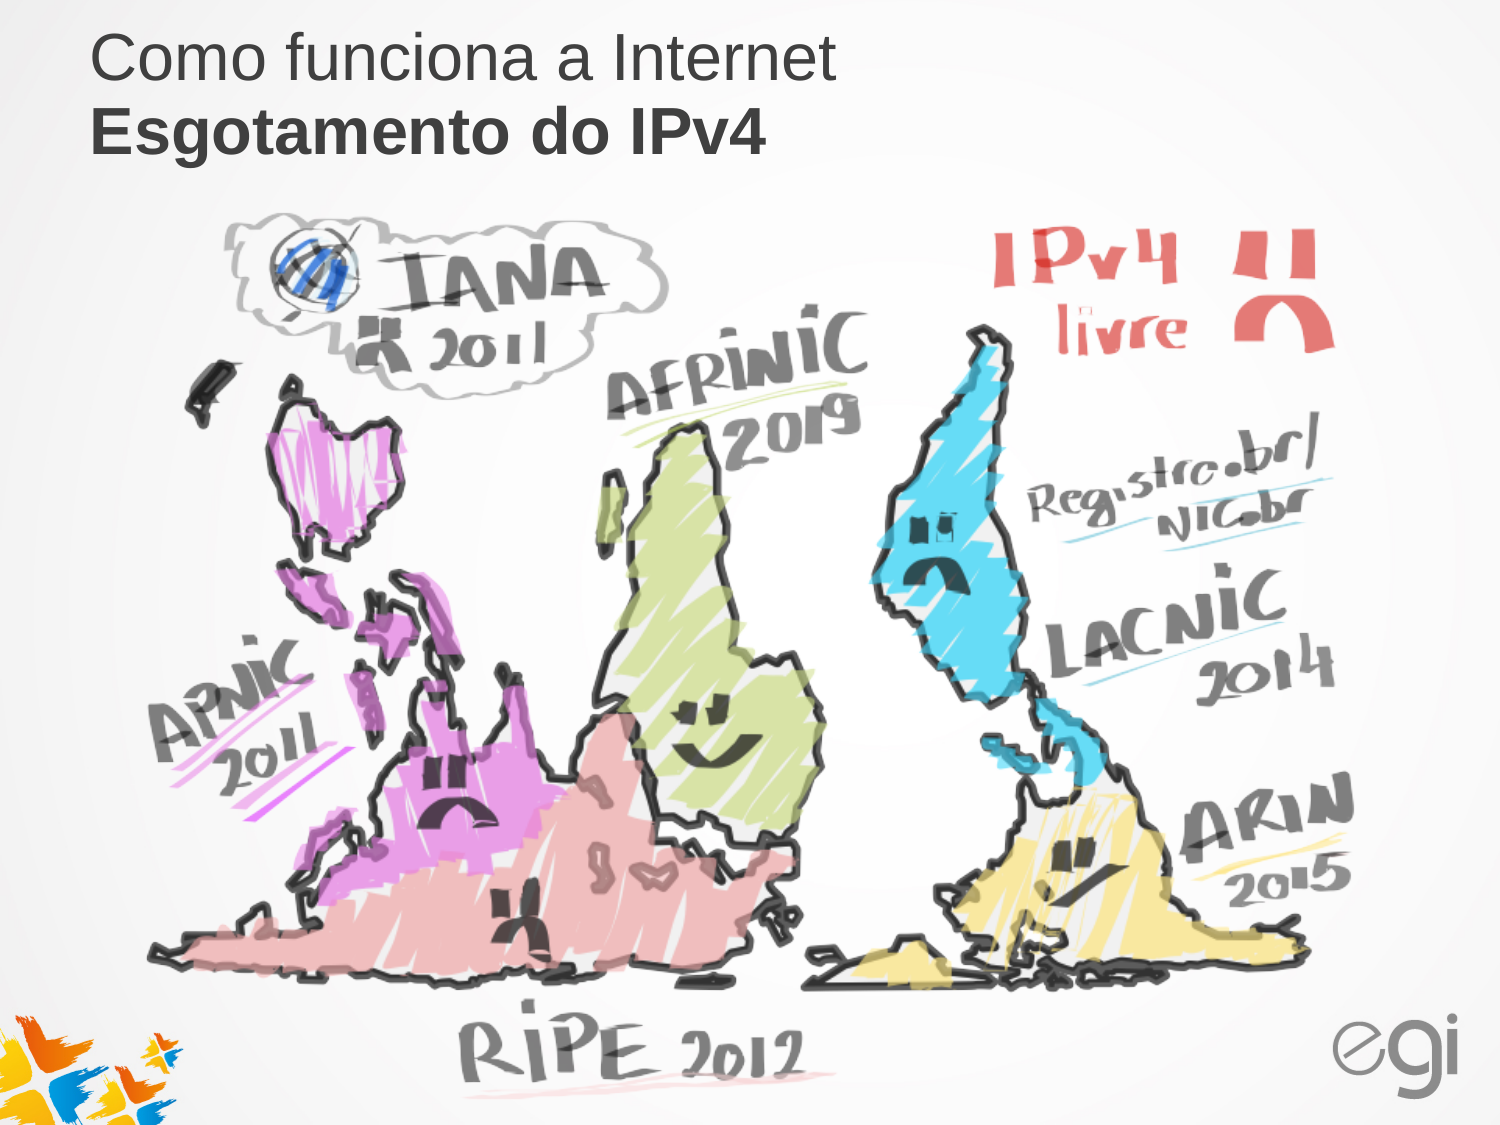

Como funciona a Internet
Esgotamento do IPv4